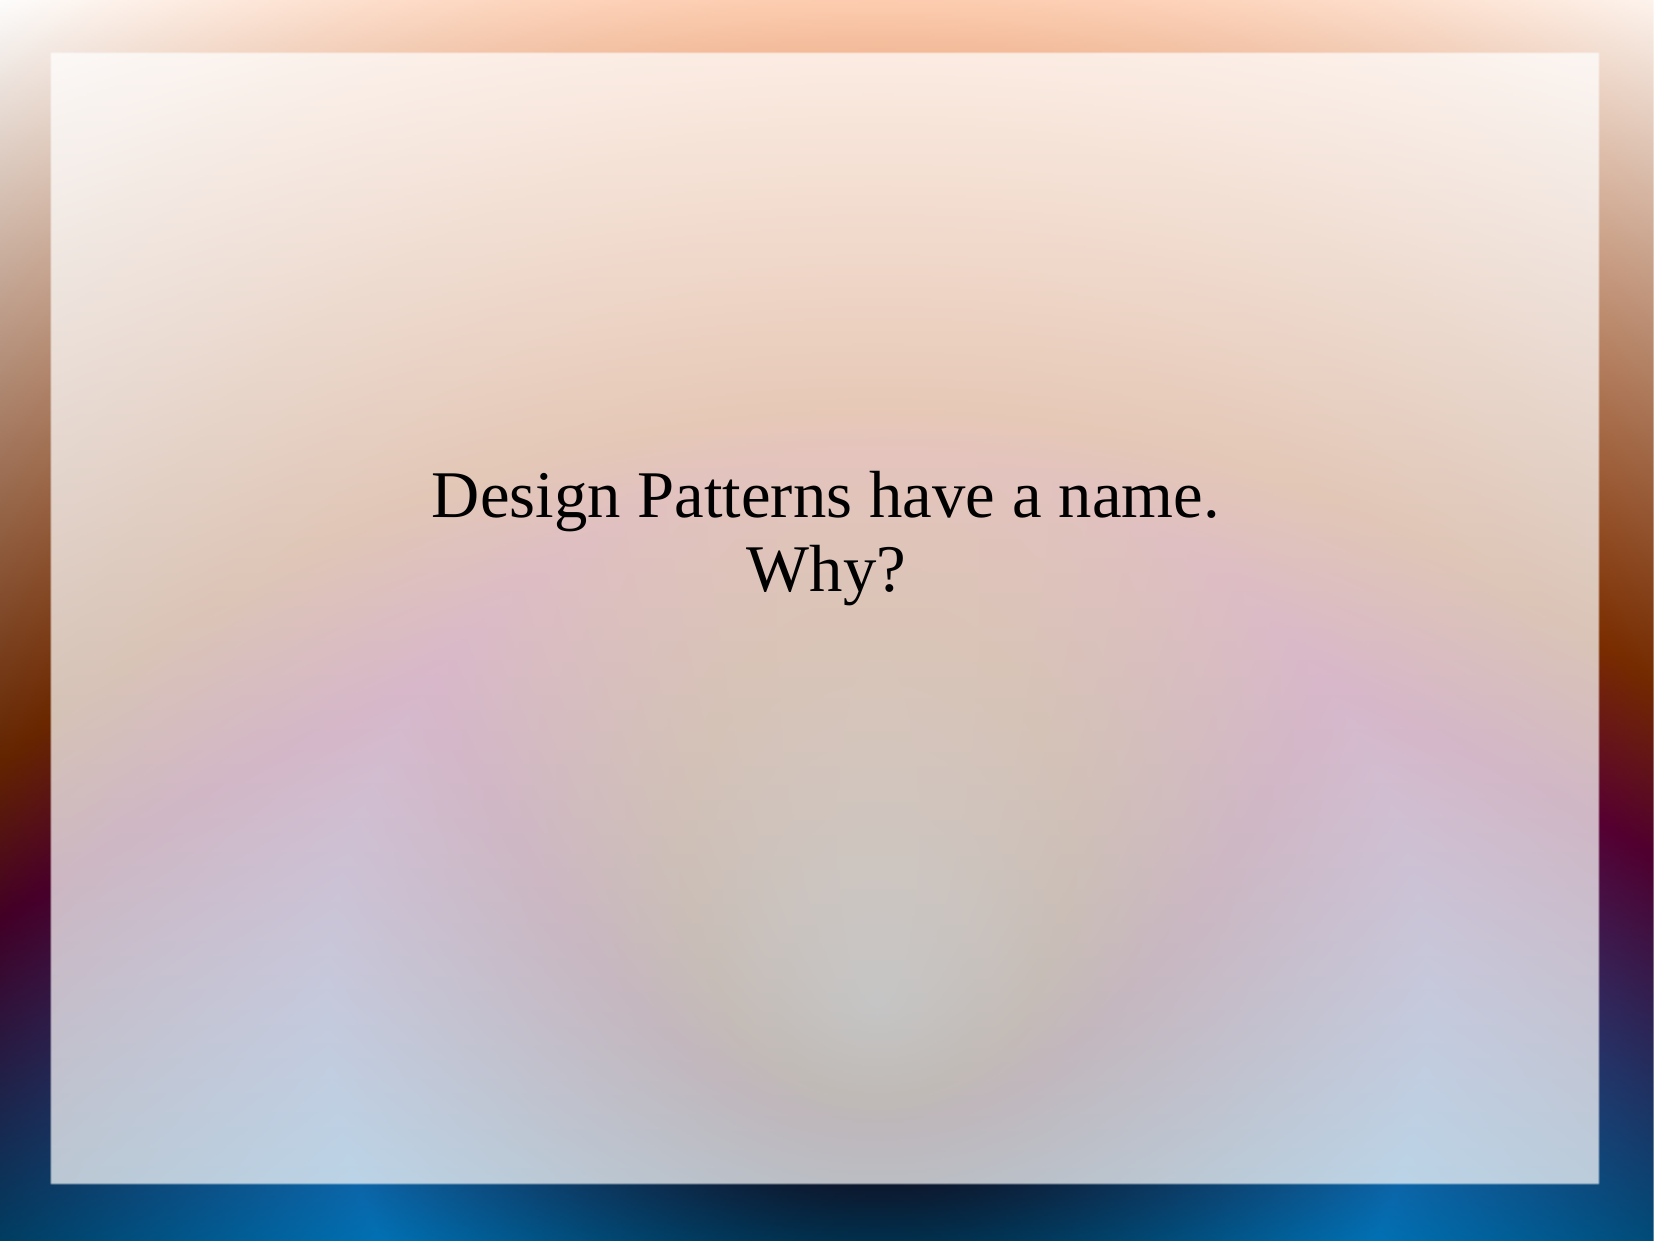

# Design Patterns have a name.
Why?